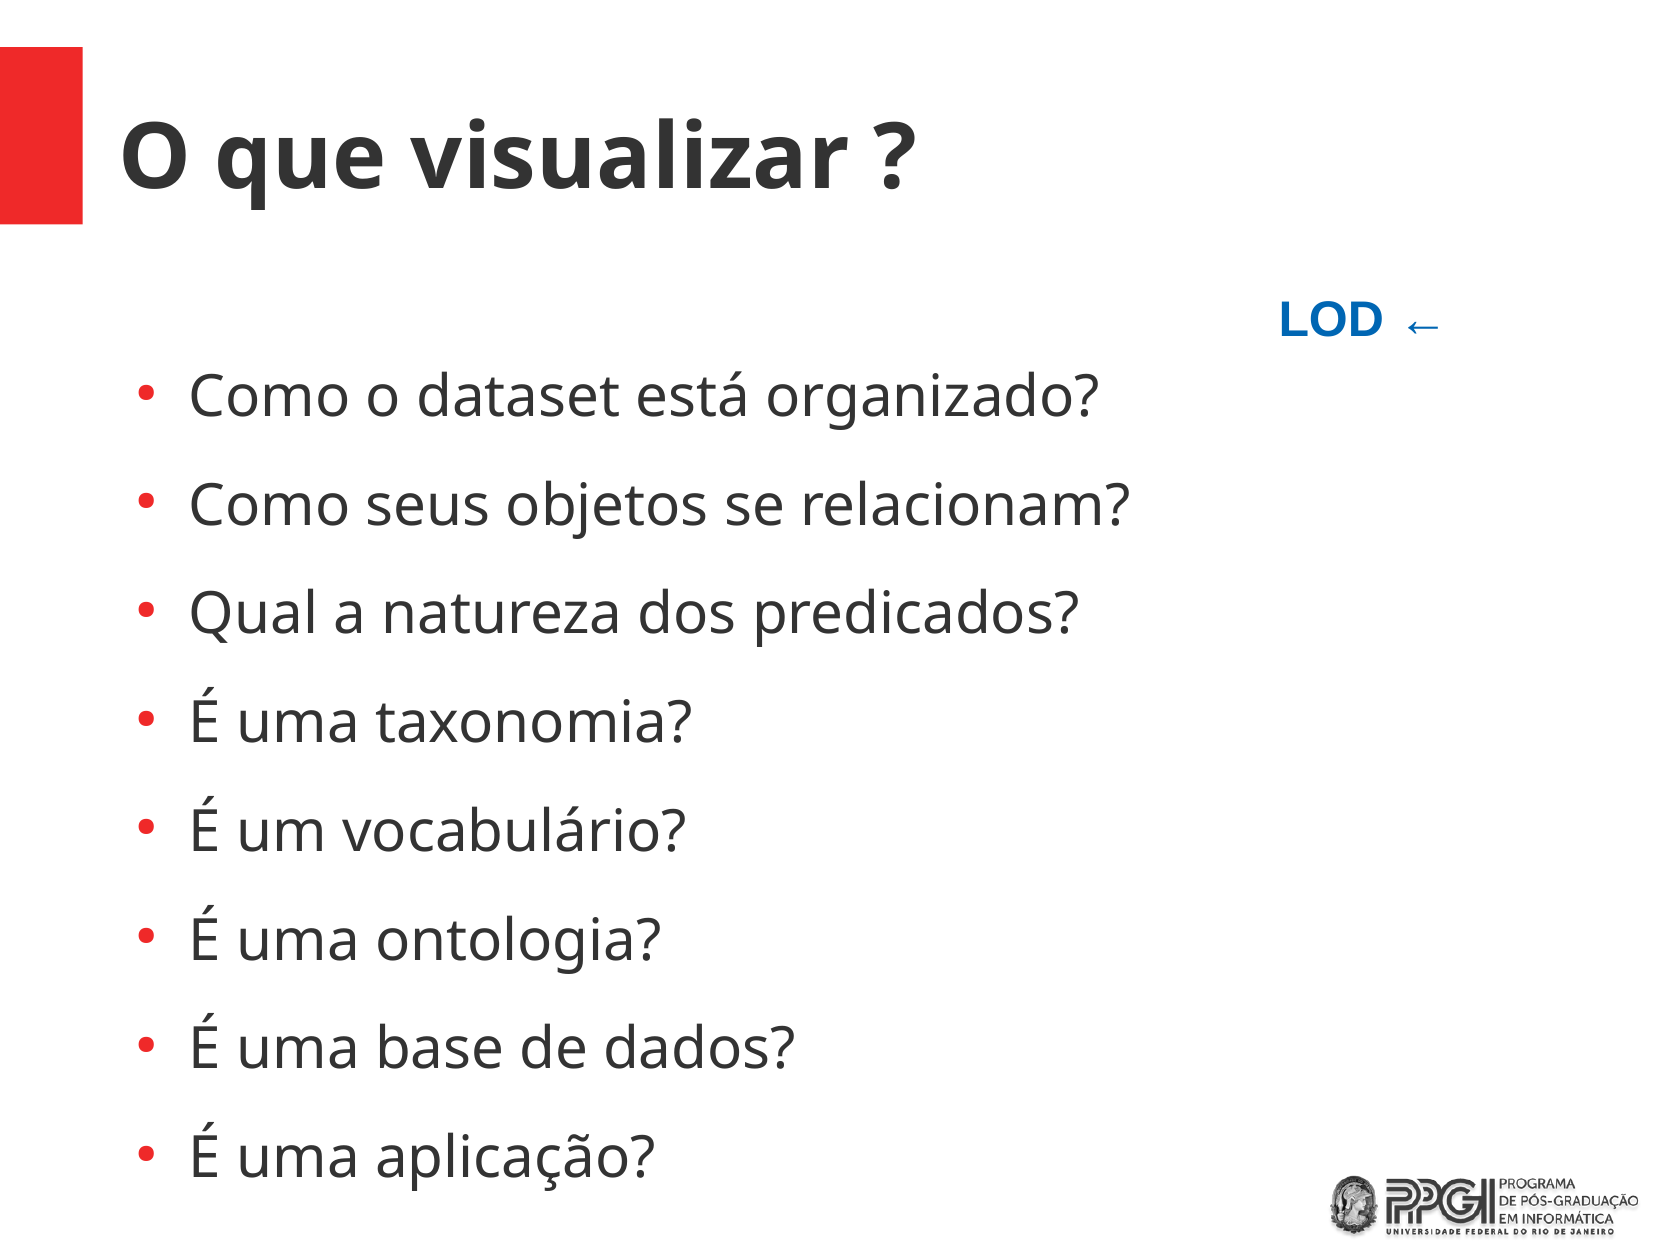

# O que visualizar ?
LOD ←
Como o dataset está organizado?
Como seus objetos se relacionam?
Qual a natureza dos predicados?
É uma taxonomia?
É um vocabulário?
É uma ontologia?
É uma base de dados?
É uma aplicação?